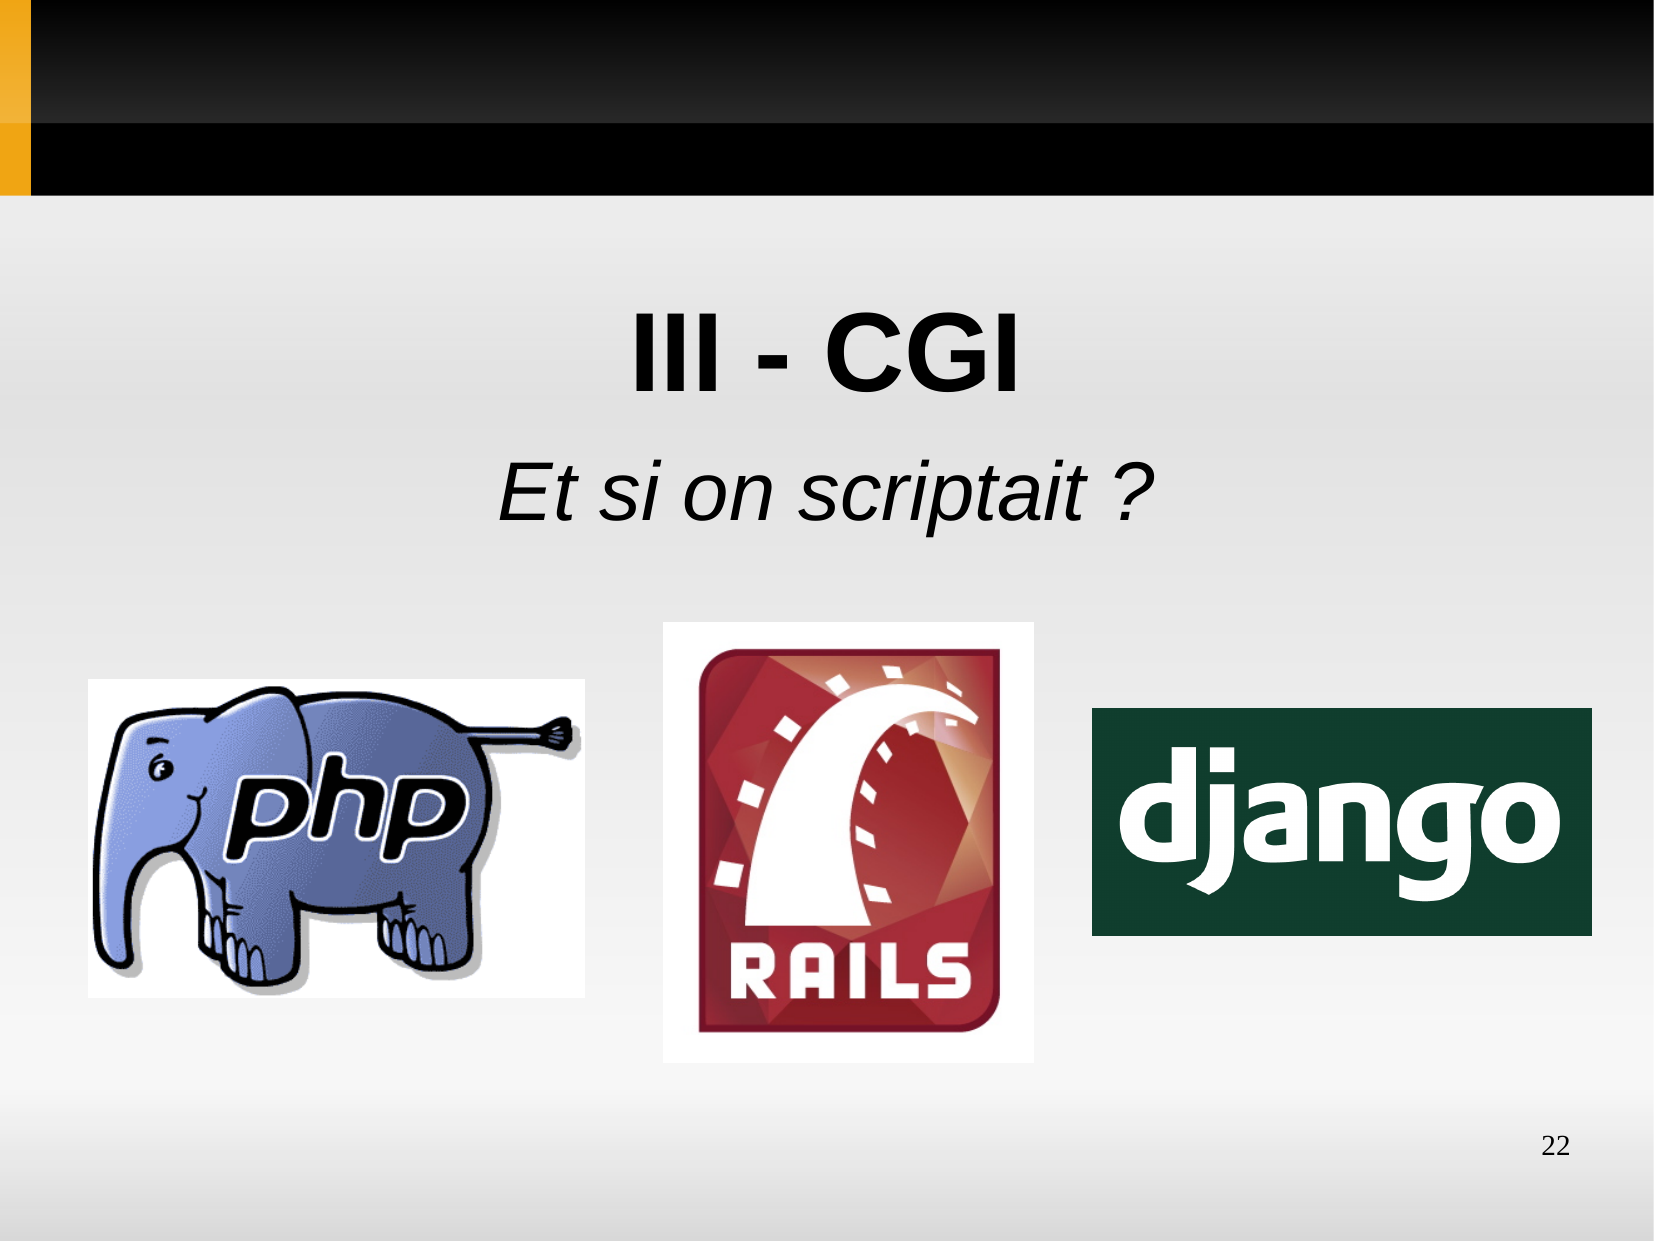

#
III - CGI
Et si on scriptait ?
22